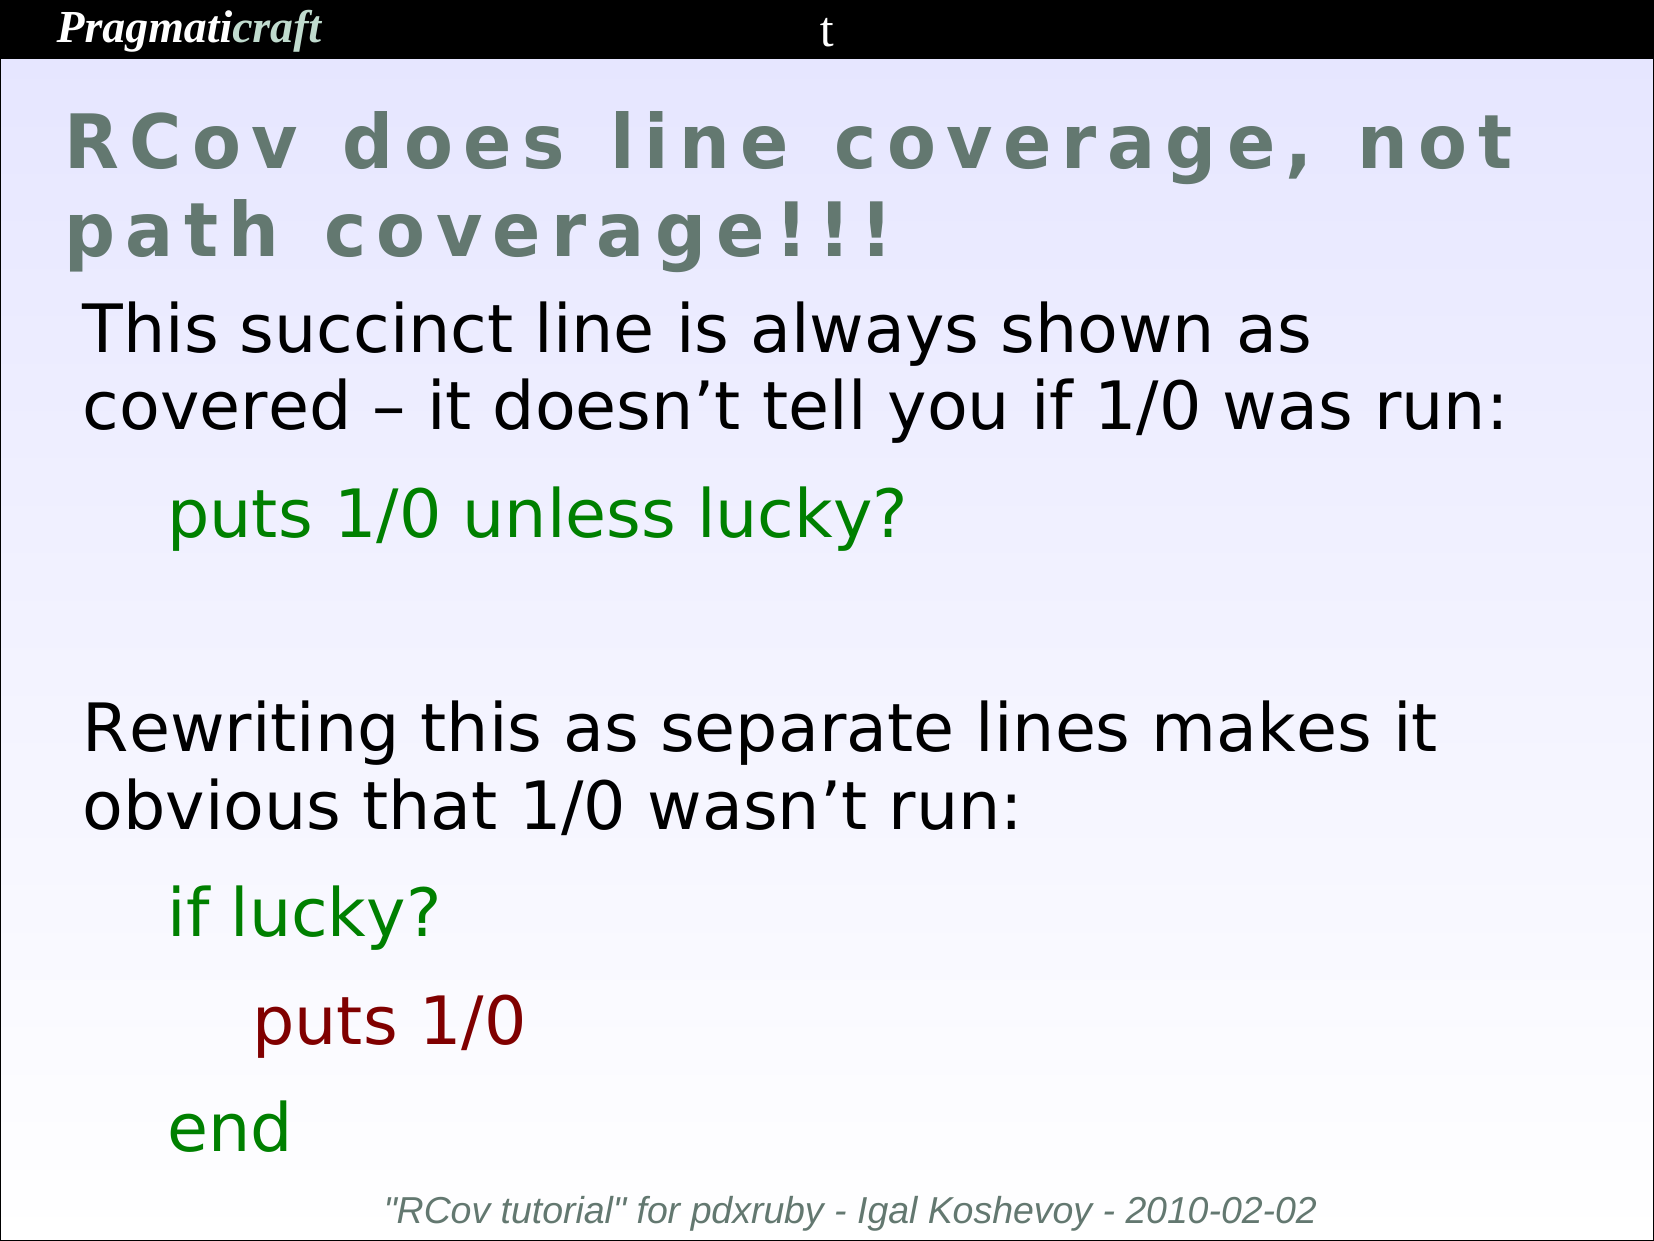

# RCov does line coverage, not path coverage!!!
This succinct line is always shown as covered – it doesn’t tell you if 1/0 was run:
 puts 1/0 unless lucky?
Rewriting this as separate lines makes it obvious that 1/0 wasn’t run:
 if lucky?
 puts 1/0
 end